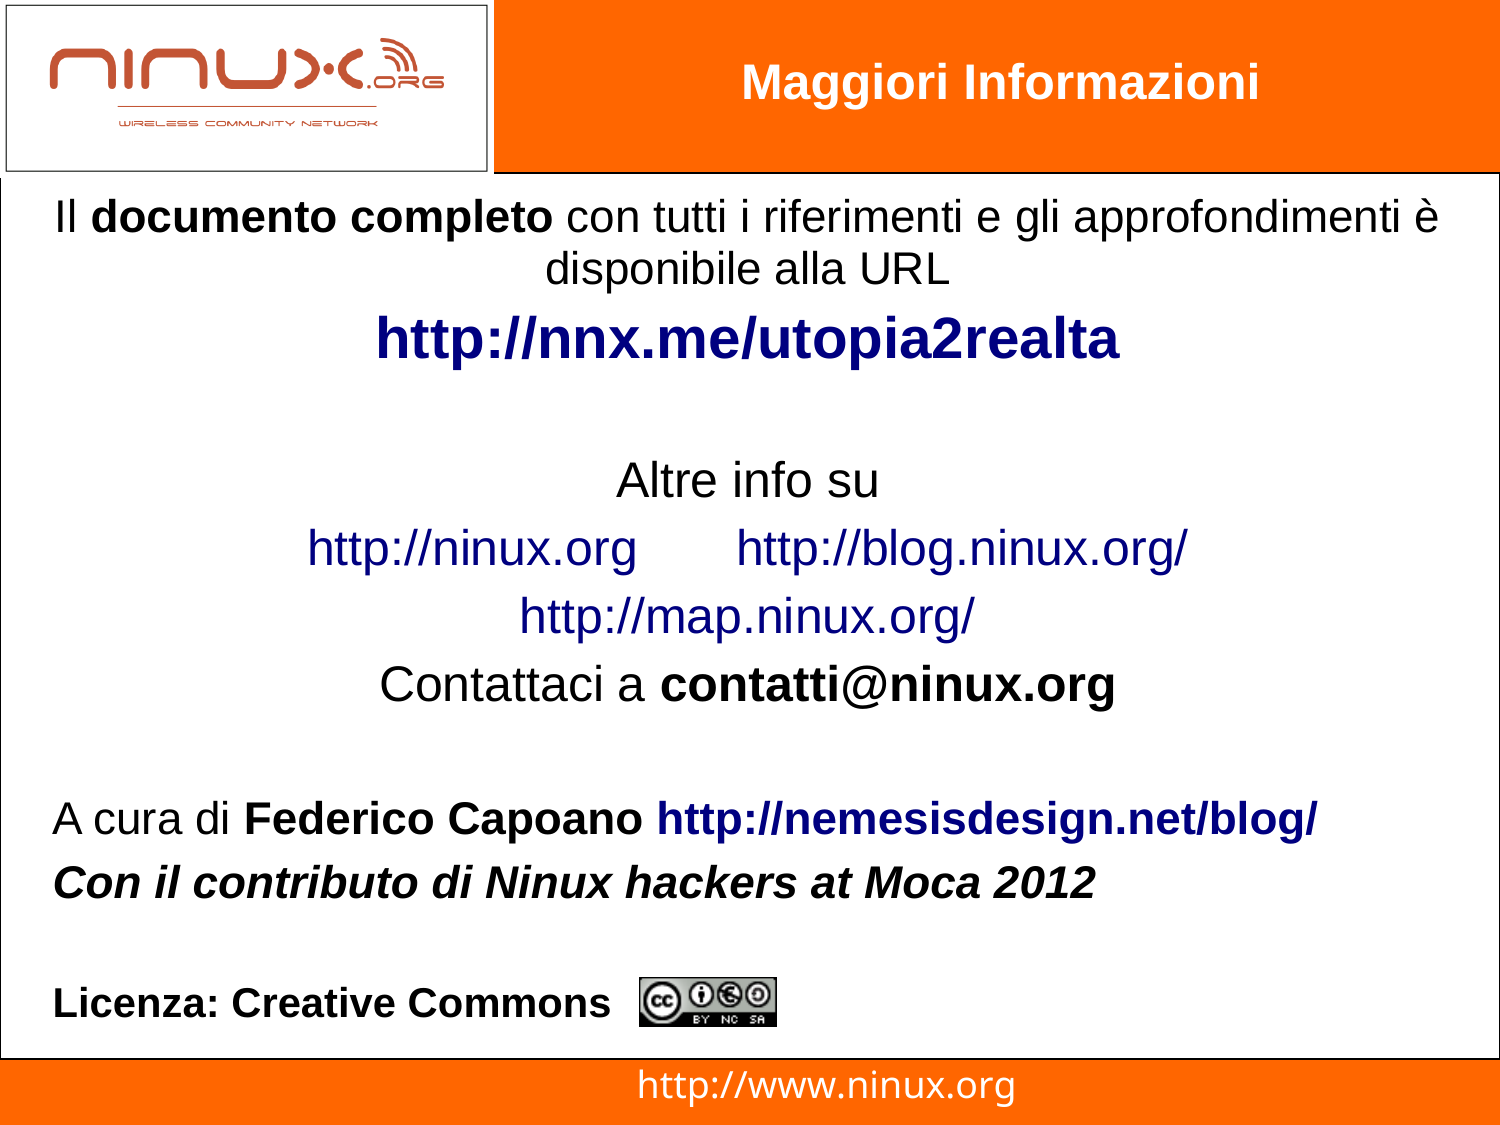

Maggiori Informazioni
# Il documento completo con tutti i riferimenti e gli approfondimenti è disponibile alla URL
http://nnx.me/utopia2realta
Altre info su
http://ninux.org http://blog.ninux.org/
http://map.ninux.org/
Contattaci a contatti@ninux.org
A cura di Federico Capoano http://nemesisdesign.net/blog/
Con il contributo di Ninux hackers at Moca 2012
Licenza: Creative Commons
http://www.ninux.org